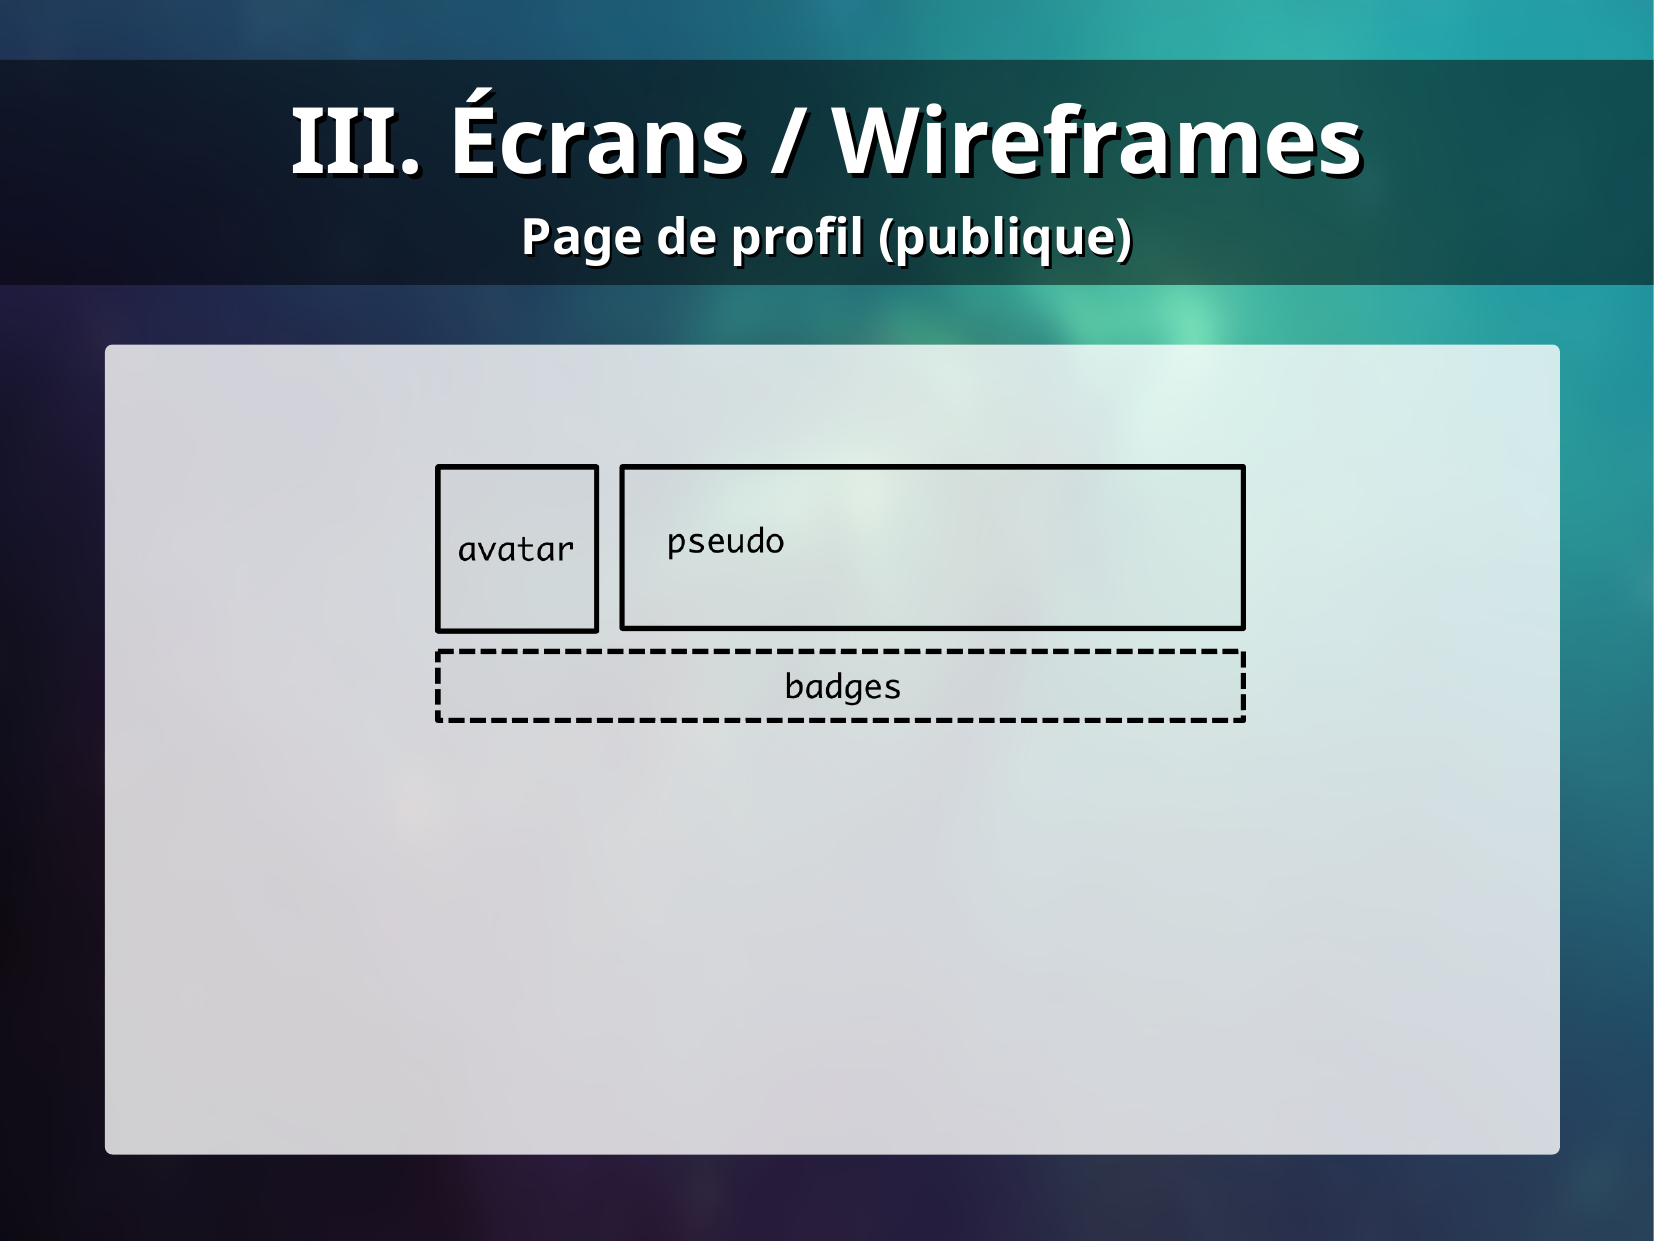

# III. Écrans / Wireframes Page de profil (publique)